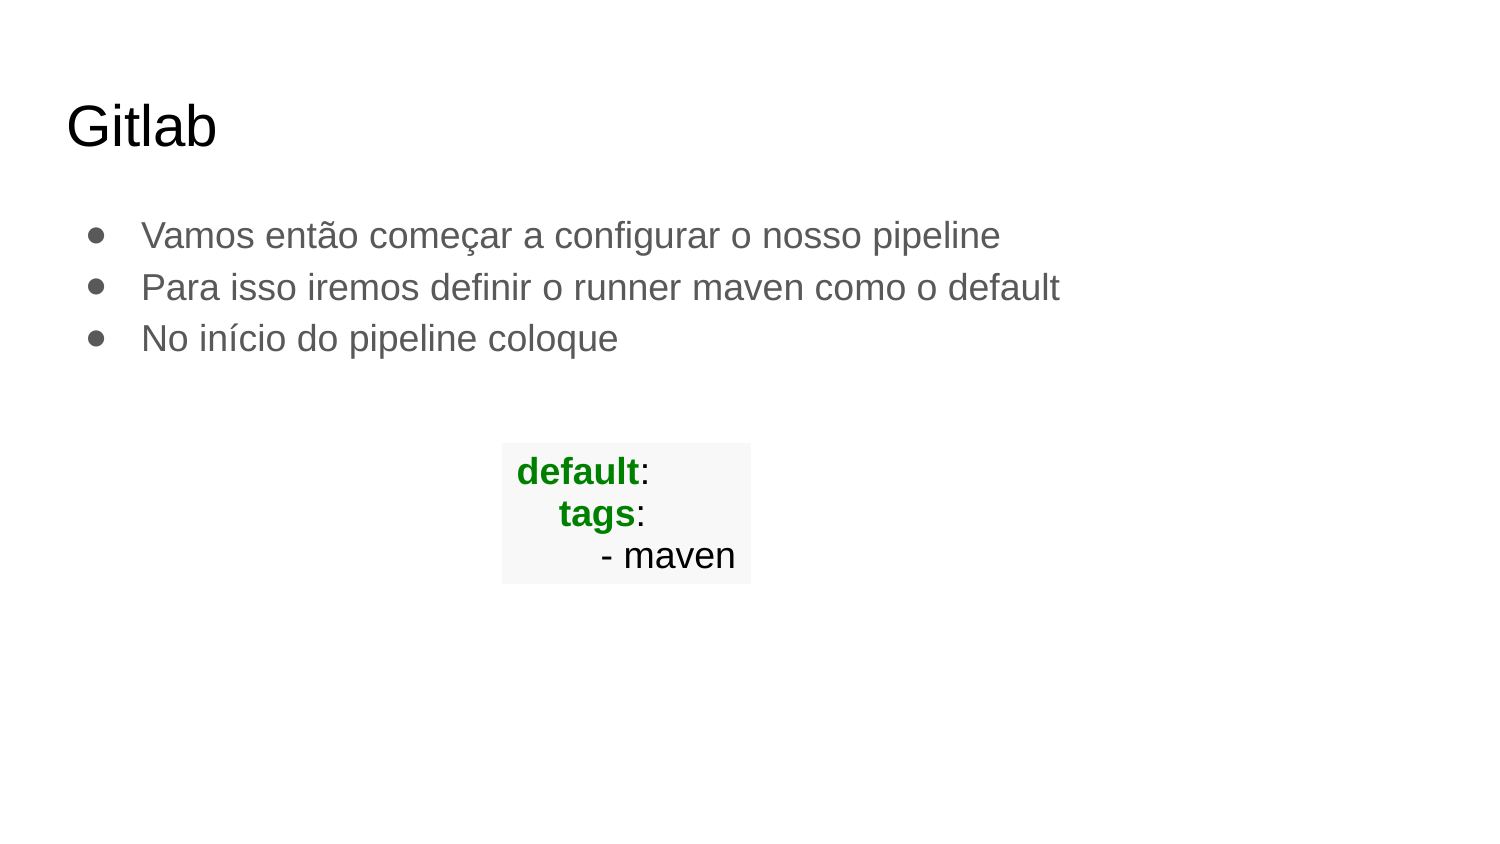

# Gitlab
Vamos então começar a configurar o nosso pipeline
Para isso iremos definir o runner maven como o default
No início do pipeline coloque
default:
 tags:
 - maven